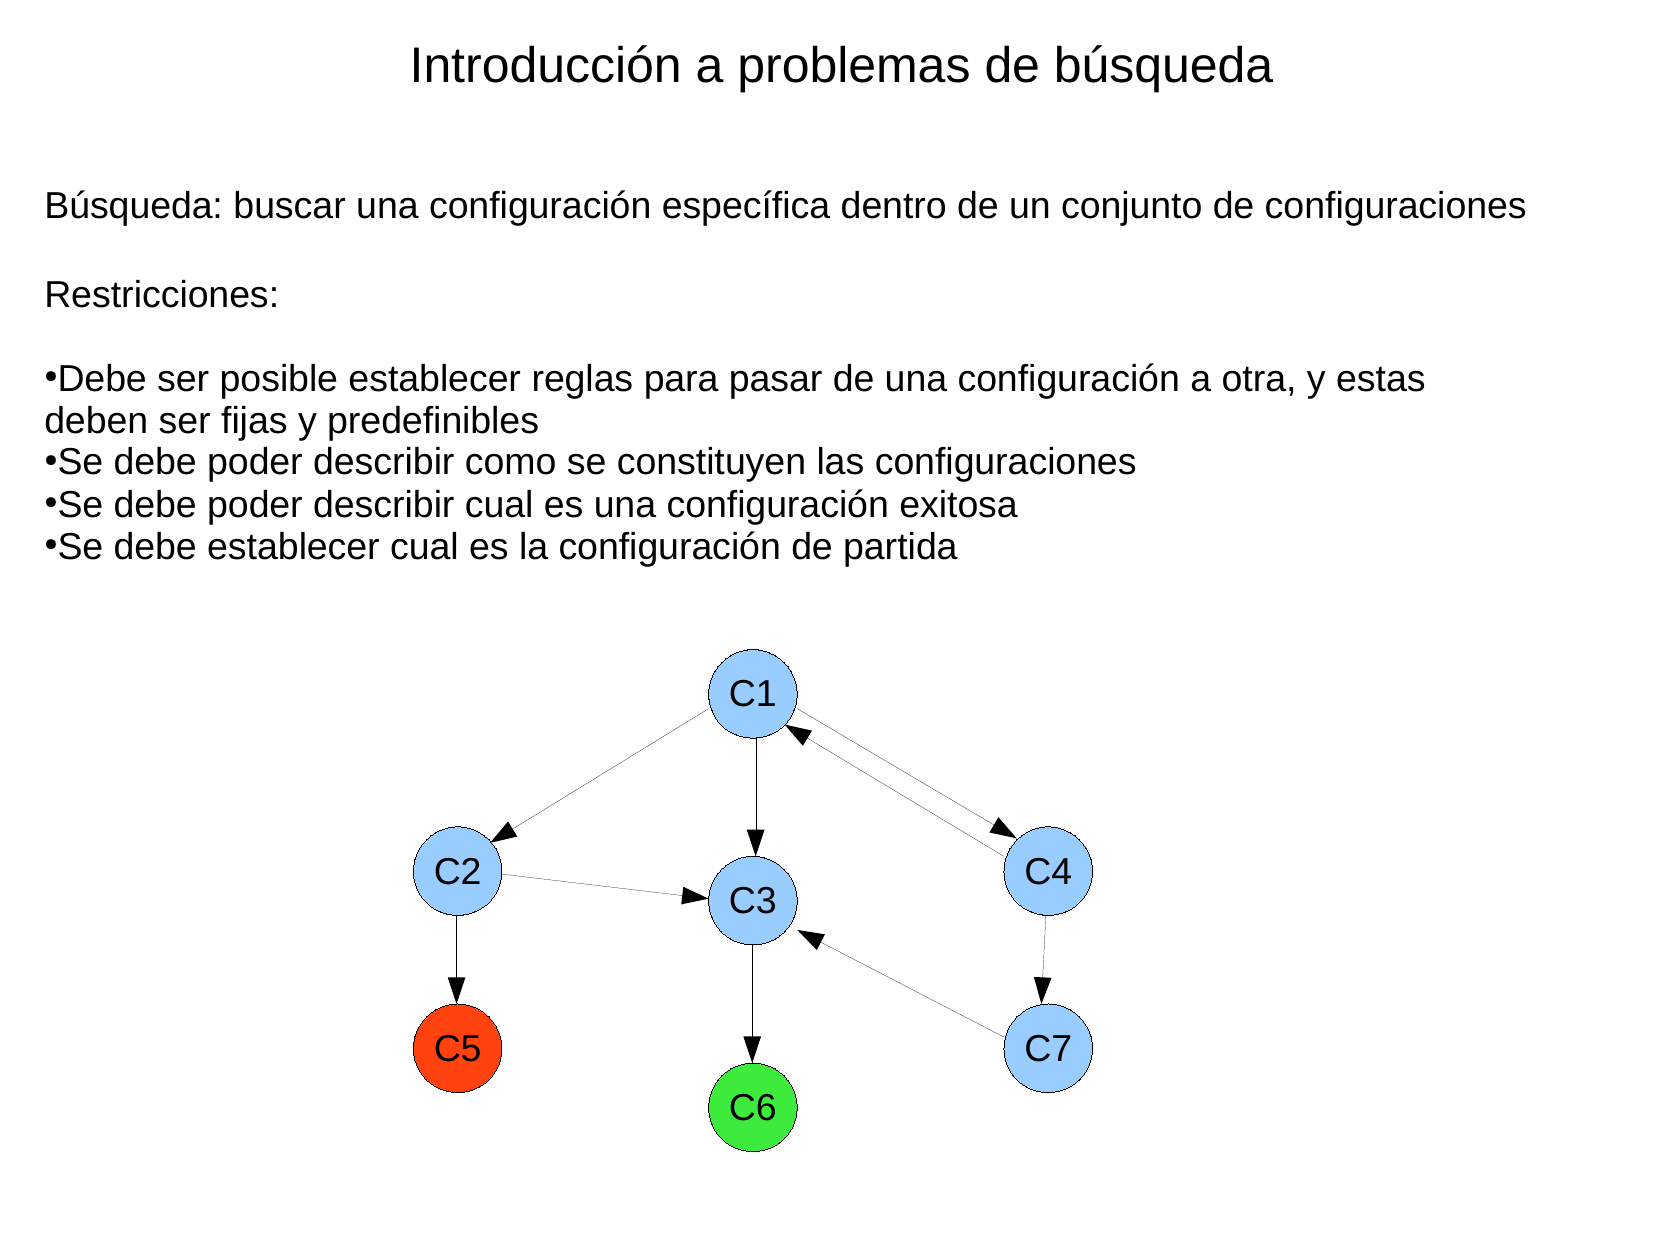

Introducción a problemas de búsqueda
Búsqueda: buscar una configuración específica dentro de un conjunto de configuraciones
Restricciones:
Debe ser posible establecer reglas para pasar de una configuración a otra, y estas deben ser fijas y predefinibles
Se debe poder describir como se constituyen las configuraciones
Se debe poder describir cual es una configuración exitosa
Se debe establecer cual es la configuración de partida
C1
C2
C5
C3
C6
C4
C7